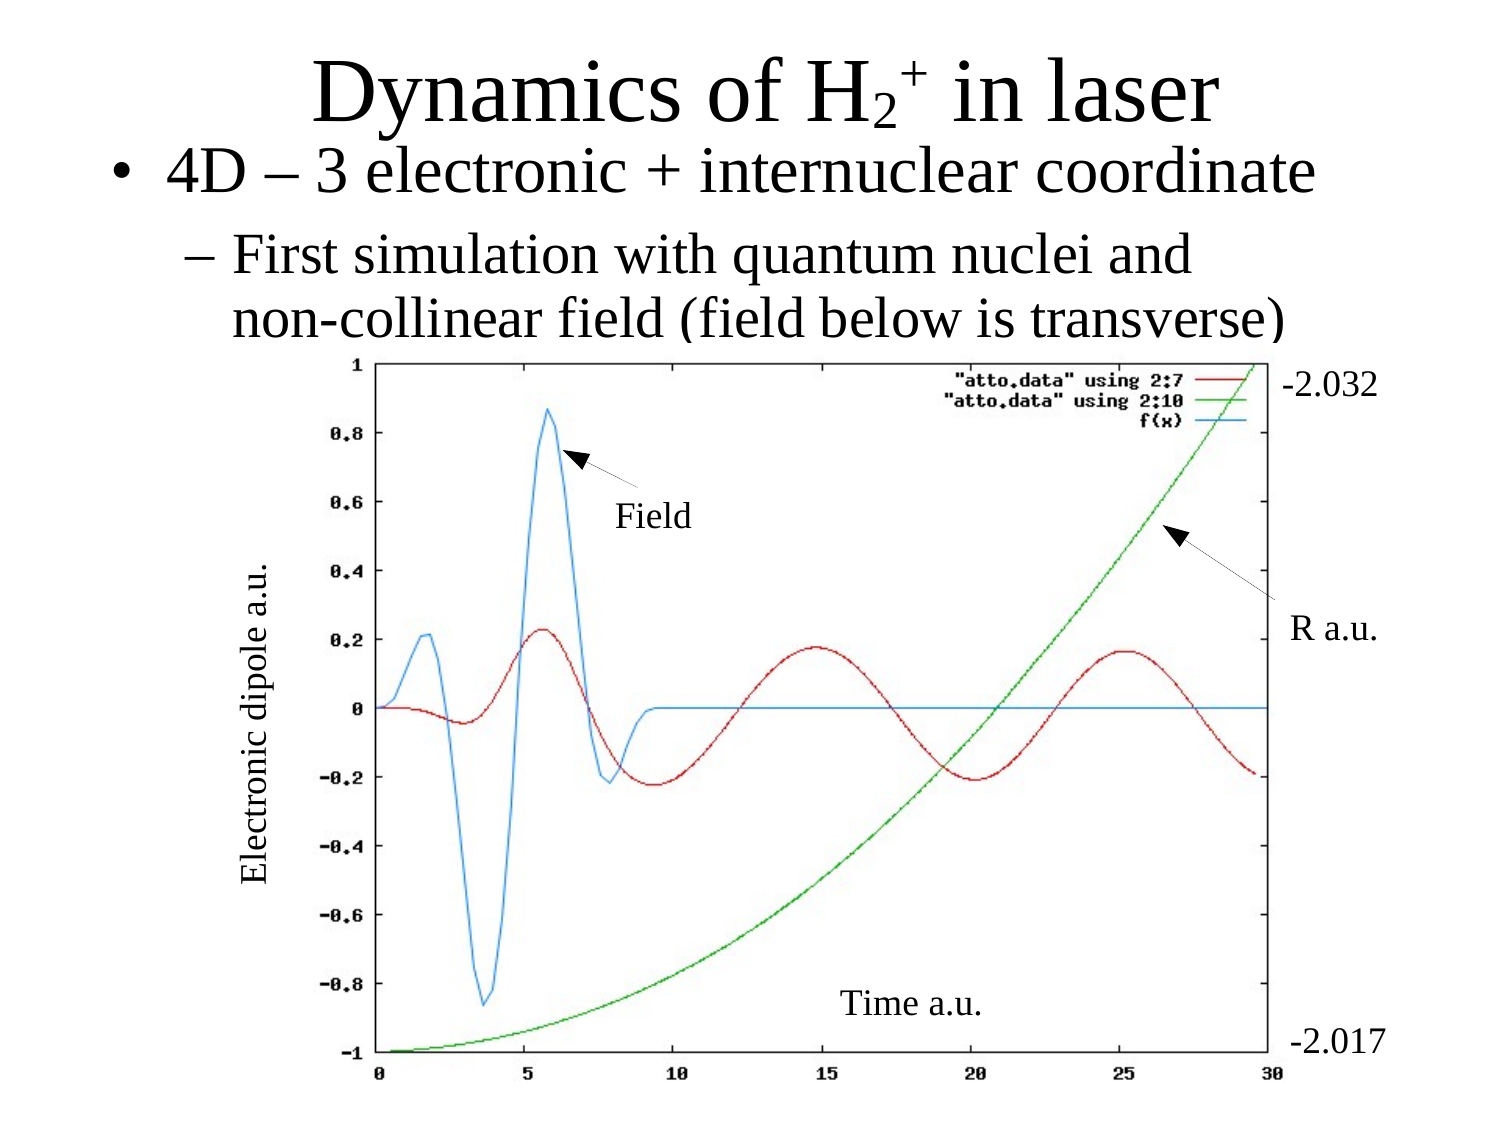

# Dynamics of H2+ in laser
4D – 3 electronic + internuclear coordinate
First simulation with quantum nuclei and
non-collinear field (field below is transverse)
-2.032
Field
R a.u.
Electronic dipole a.u.
Time a.u.
-2.017